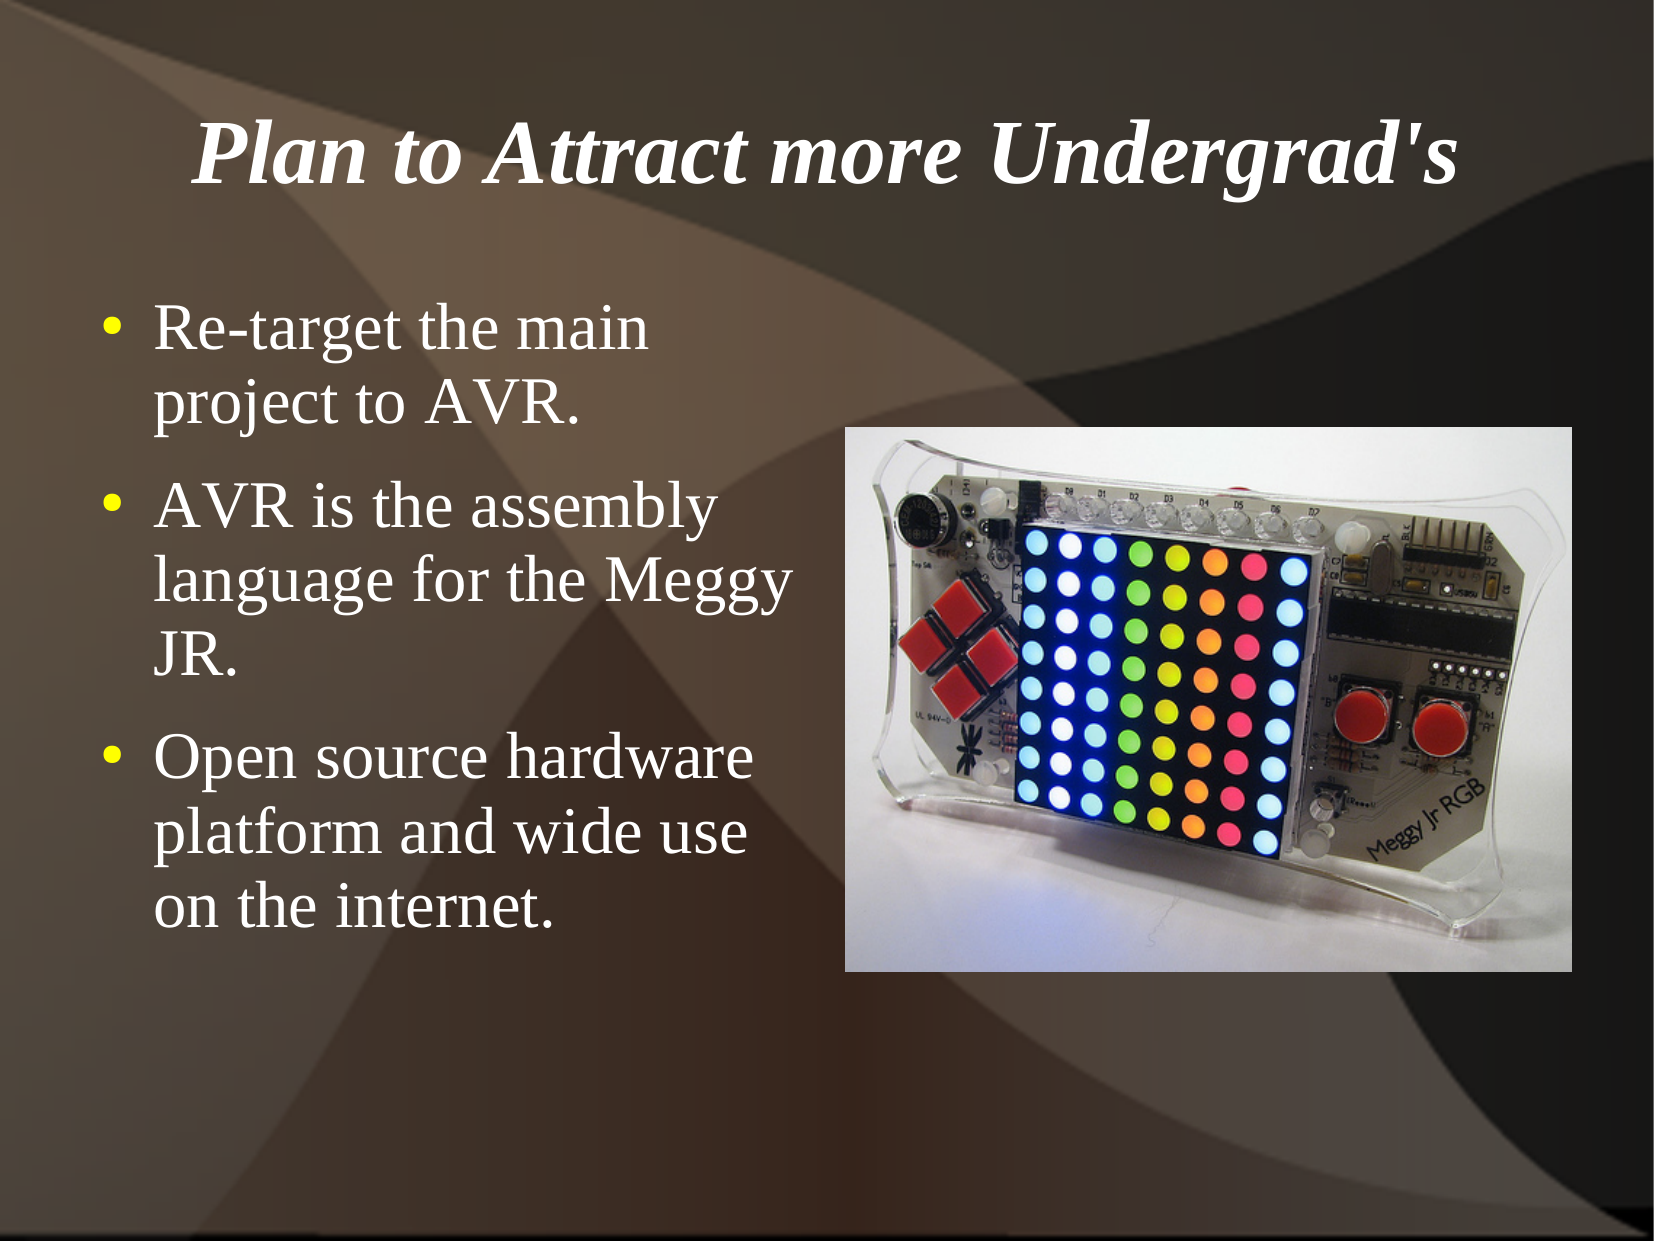

# Plan to Attract more Undergrad's
Re-target the main project to AVR.
AVR is the assembly language for the Meggy JR.
Open source hardware platform and wide use on the internet.